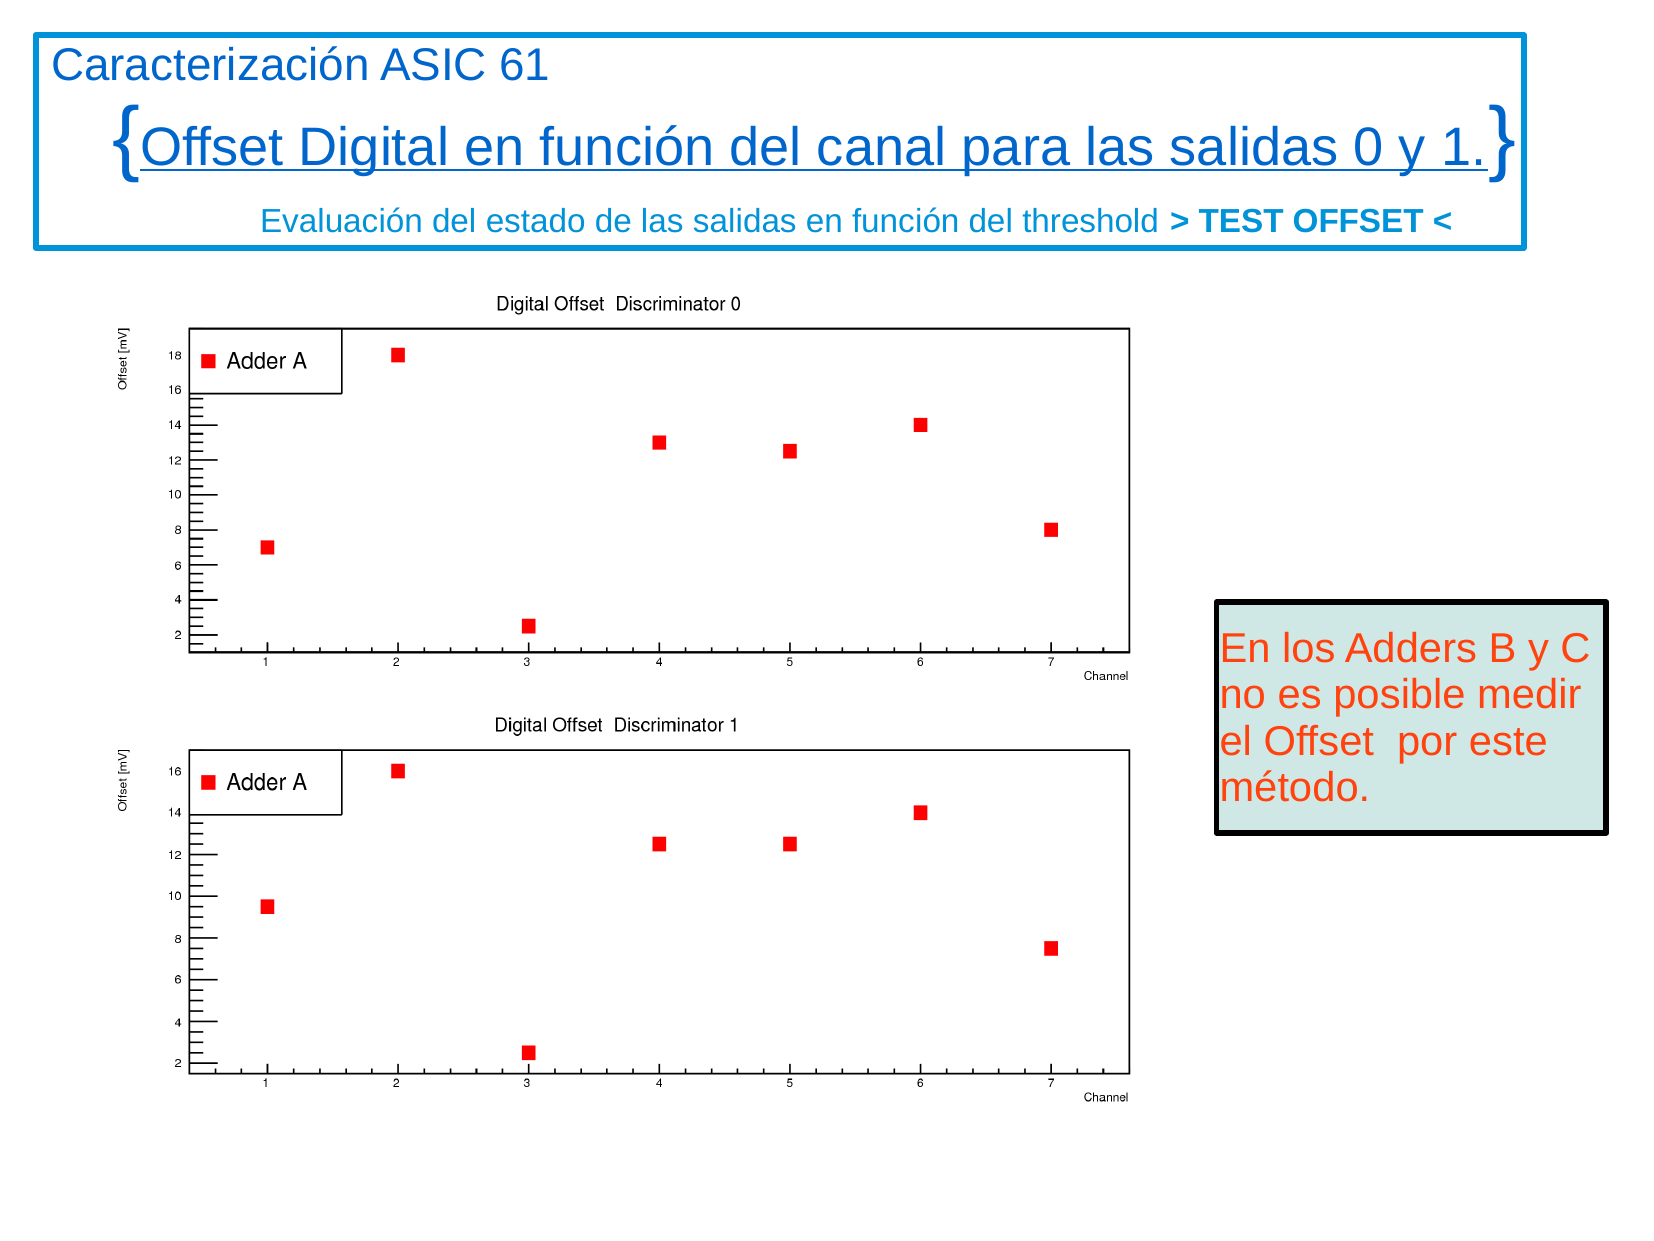

Caracterización ASIC 61
	{Offset Digital en función del canal para las salidas 0 y 1.}
			Evaluación del estado de las salidas en función del threshold > TEST OFFSET <
# En los Adders B y C no es posible medir el Offset por este método.